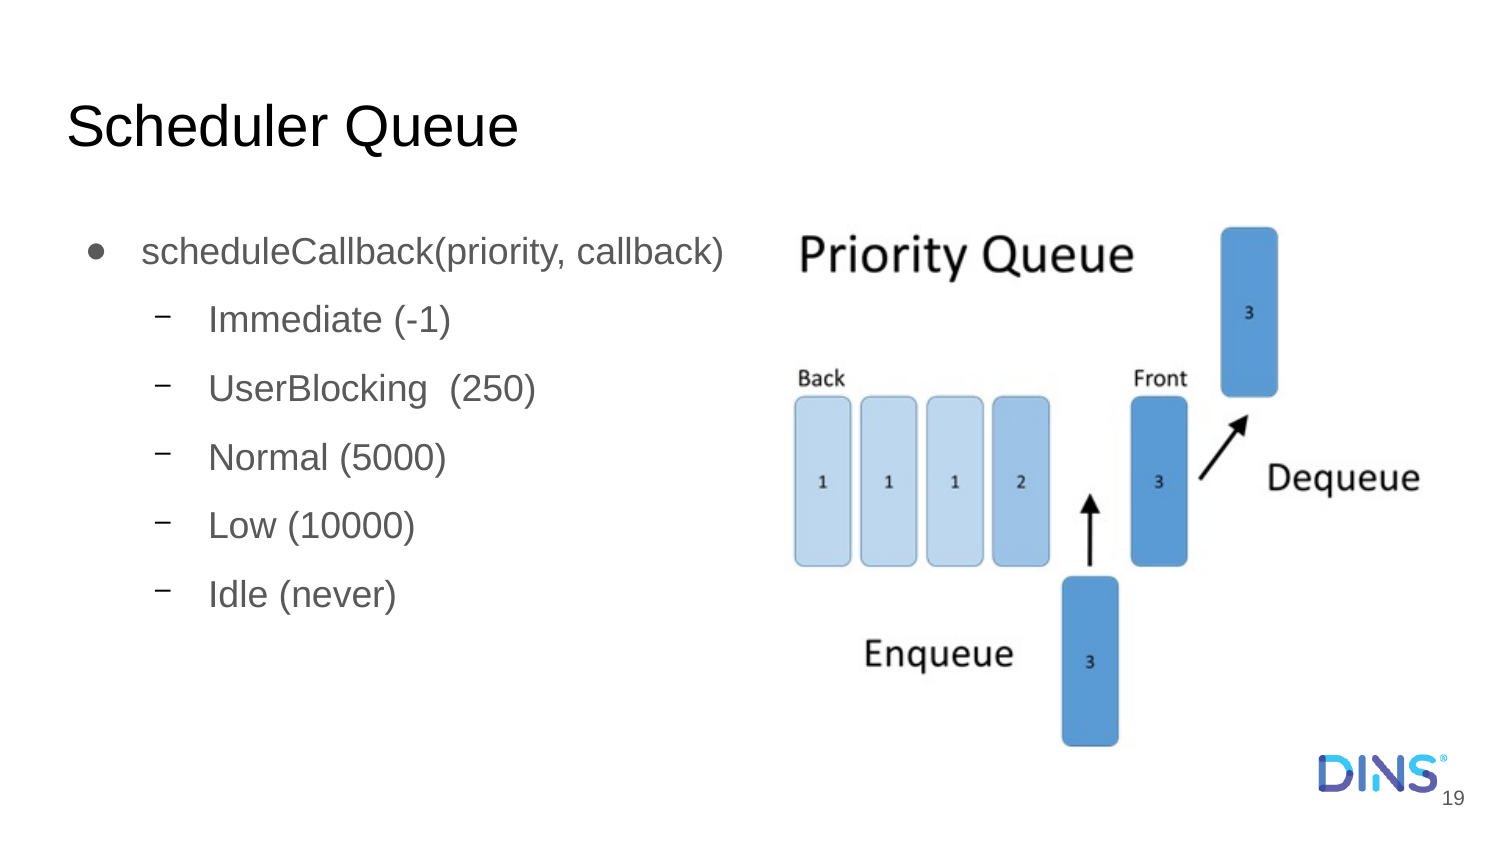

# Scheduler Queue
scheduleCallback(priority, callback)
Immediate (-1)
UserBlocking (250)
Normal (5000)
Low (10000)
Idle (never)
19